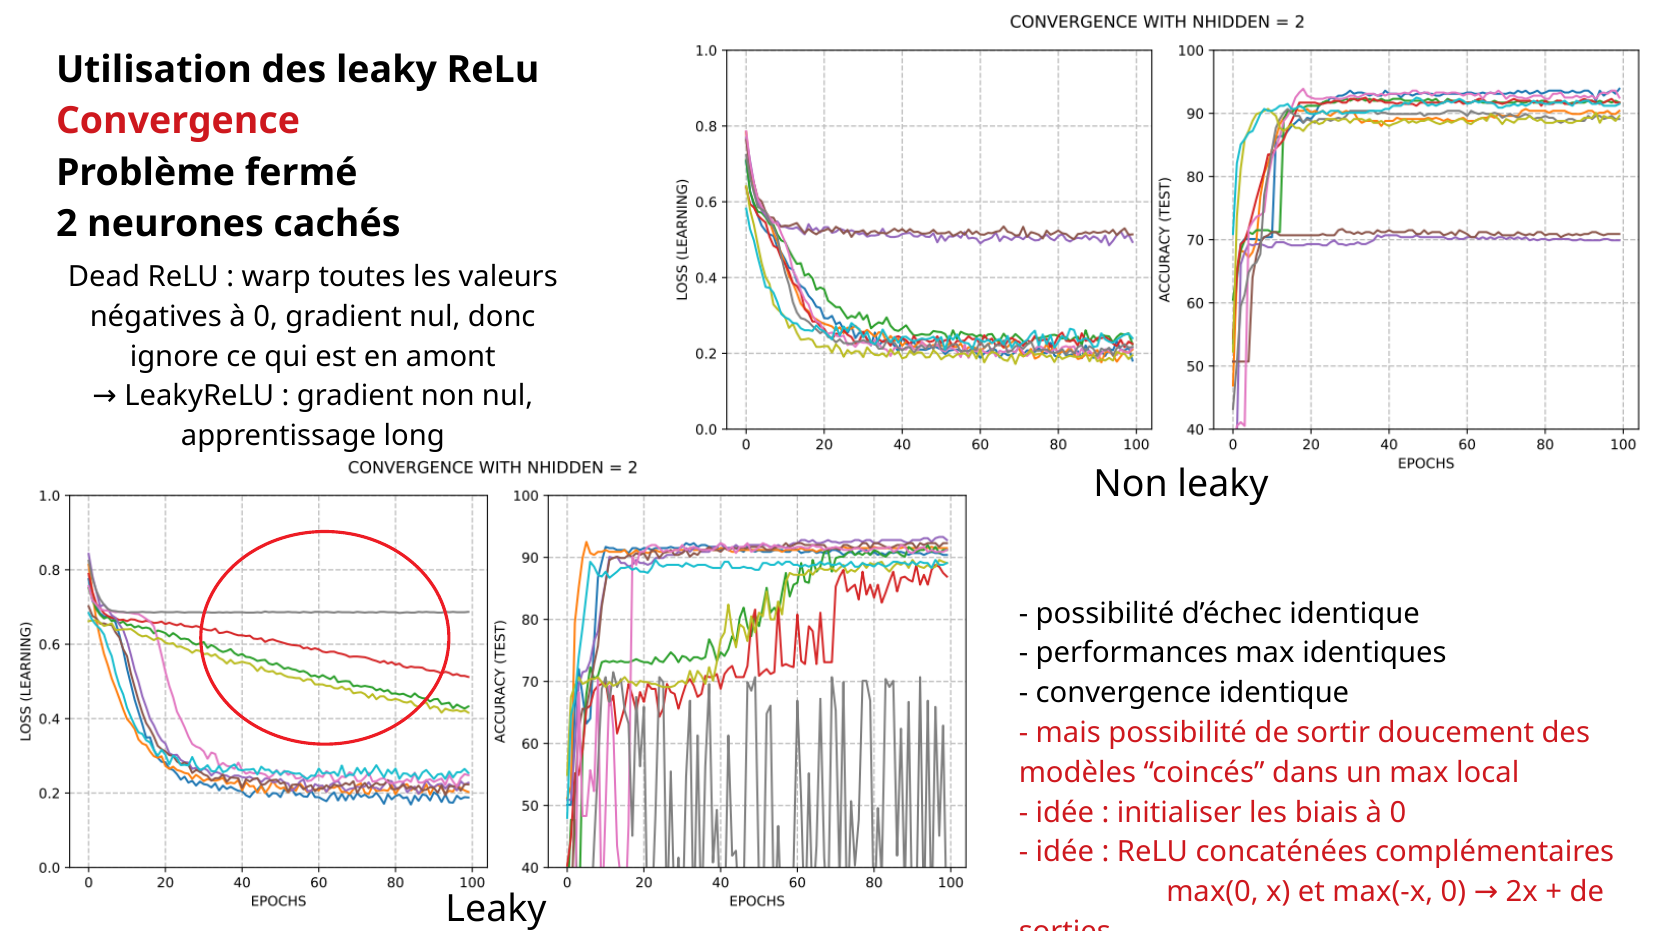

Utilisation des leaky ReLu
Convergence
Problème fermé
2 neurones cachés
Dead ReLU : warp toutes les valeurs négatives à 0, gradient nul, donc ignore ce qui est en amont
→ LeakyReLU : gradient non nul, apprentissage long
Non leaky
- possibilité d’échec identique
- performances max identiques
- convergence identique
- mais possibilité de sortir doucement des modèles “coincés” dans un max local
- idée : initialiser les biais à 0
- idée : ReLU concaténées complémentaires 		max(0, x) et max(-x, 0) → 2x + de sorties
Leaky